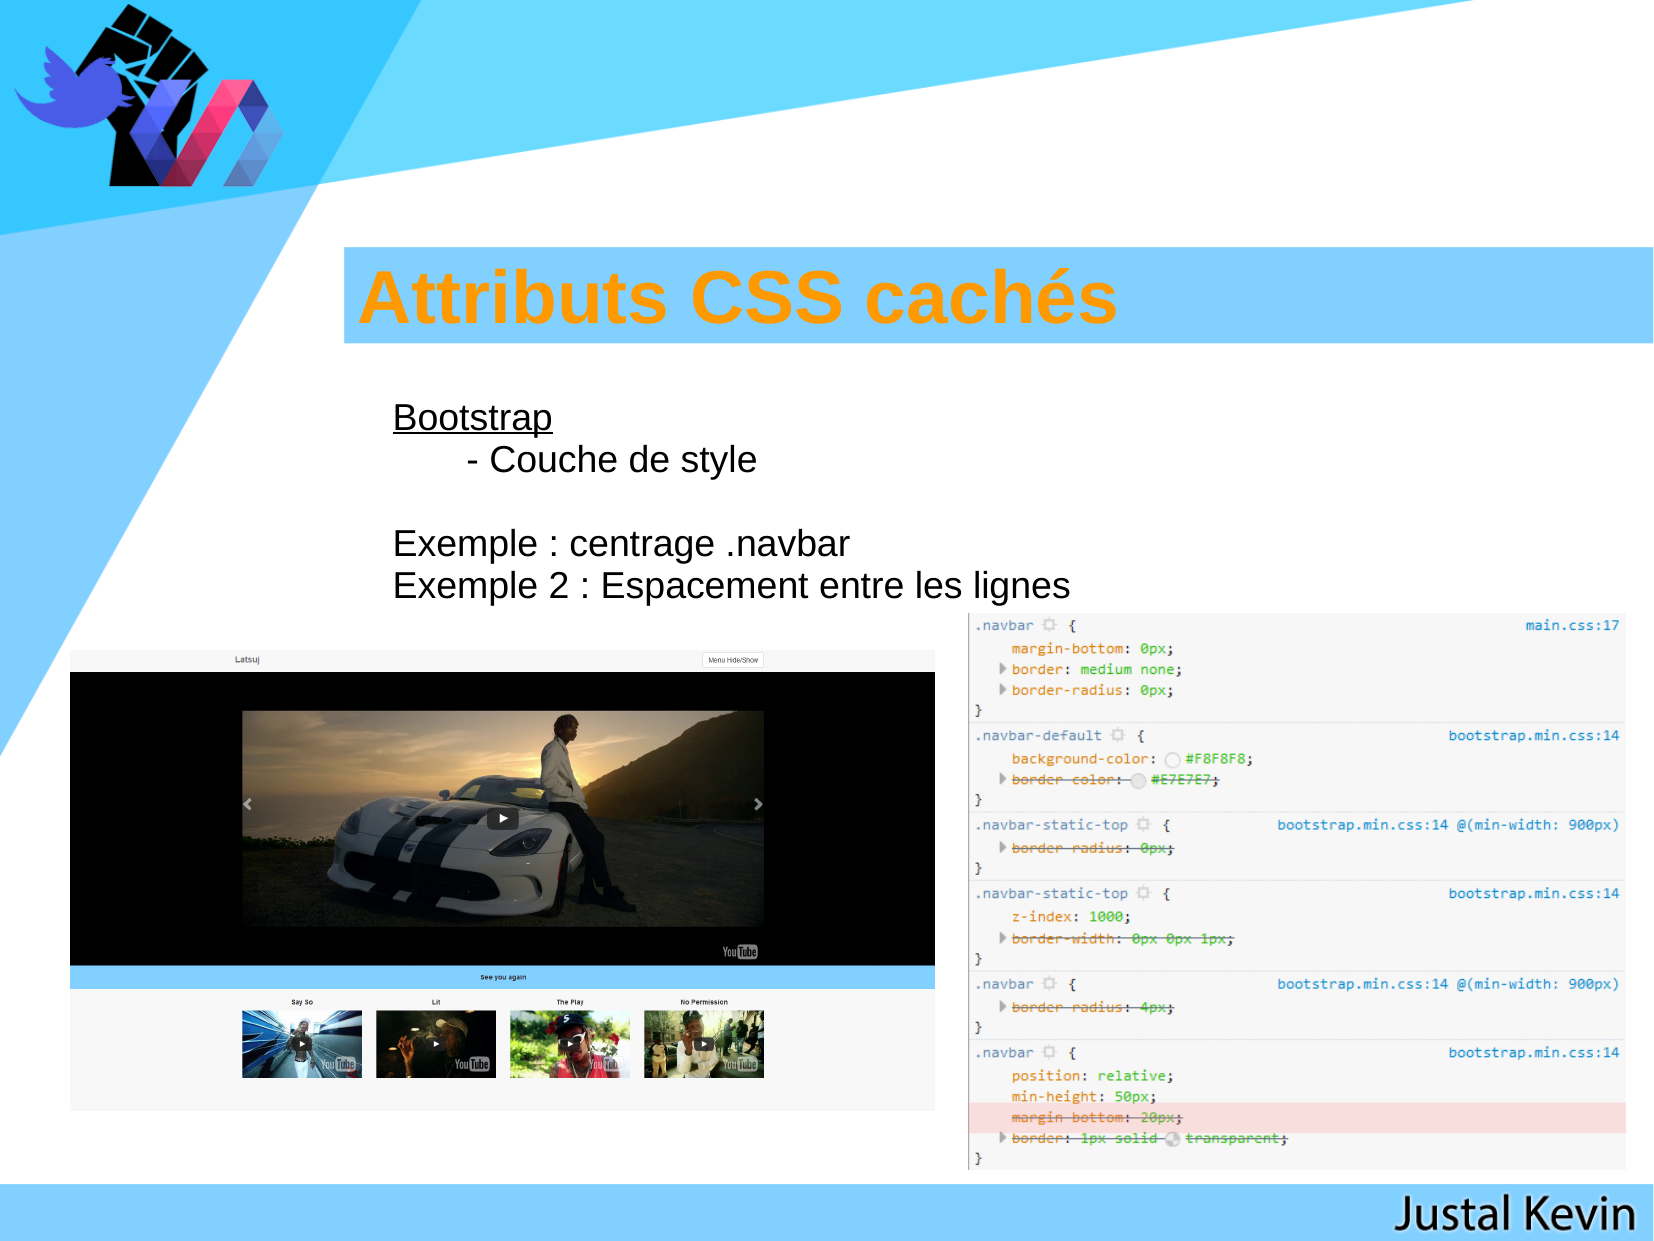

Attributs CSS cachés
Bootstrap
	- Couche de style
Exemple : centrage .navbar
Exemple 2 : Espacement entre les lignes